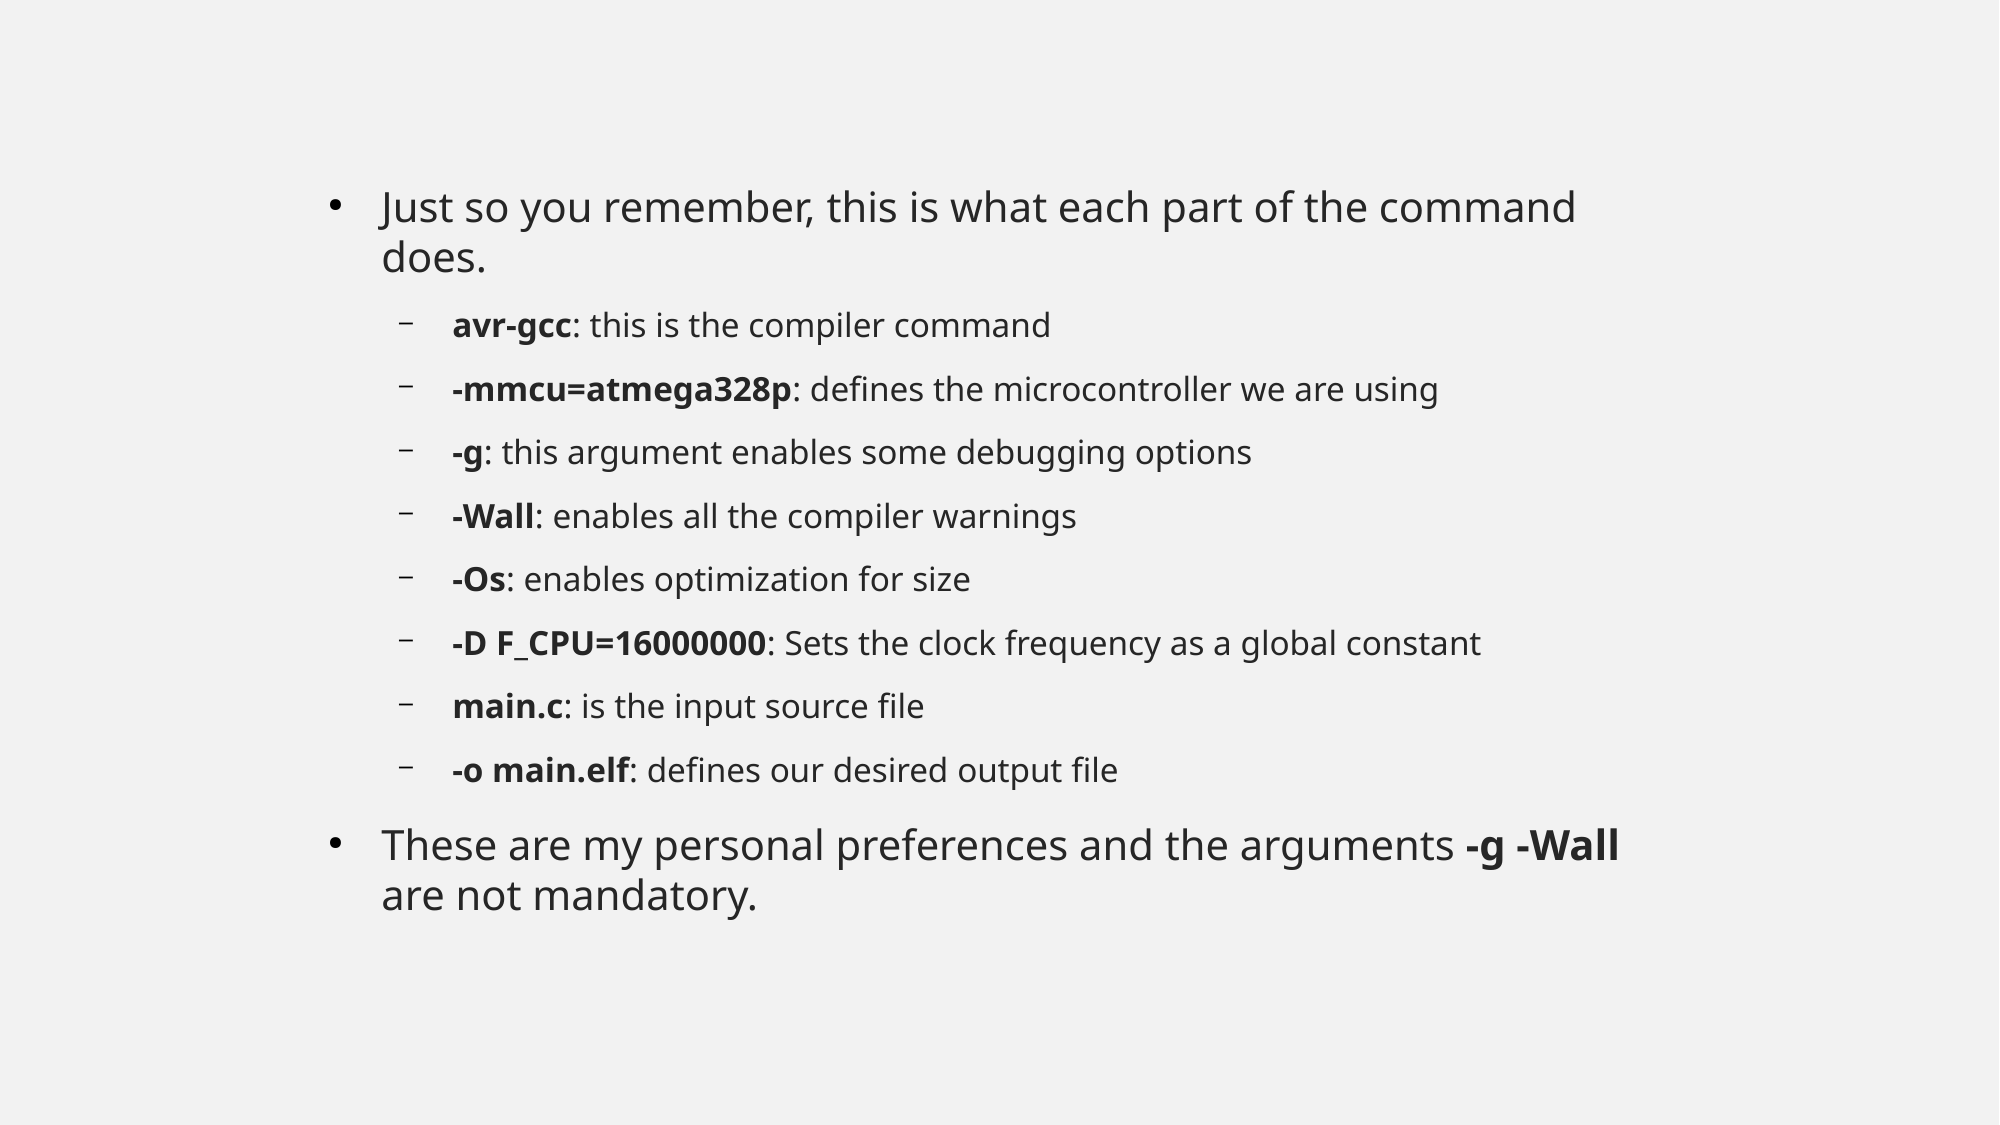

# Just so you remember, this is what each part of the command does.
avr-gcc: this is the compiler command
-mmcu=atmega328p: defines the microcontroller we are using
-g: this argument enables some debugging options
-Wall: enables all the compiler warnings
-Os: enables optimization for size
-D F_CPU=16000000: Sets the clock frequency as a global constant
main.c: is the input source file
-o main.elf: defines our desired output file
These are my personal preferences and the arguments -g -Wall are not mandatory.